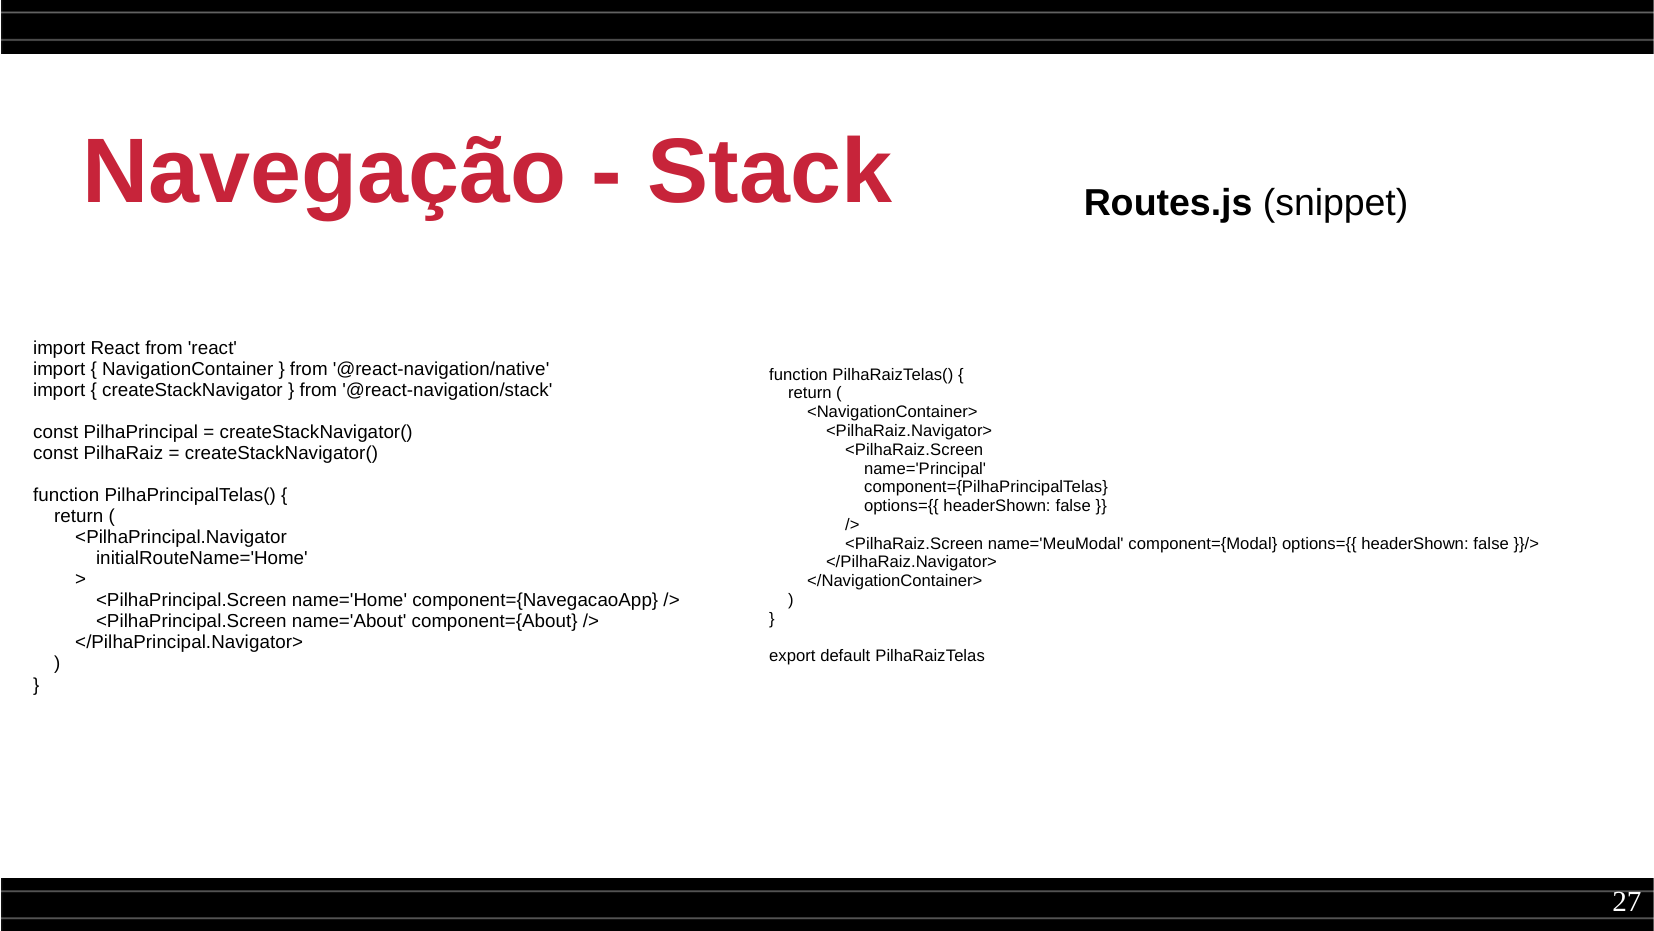

# Navegação - Stack
Routes.js (snippet)
import React from 'react'
import { NavigationContainer } from '@react-navigation/native'
import { createStackNavigator } from '@react-navigation/stack'
const PilhaPrincipal = createStackNavigator()
const PilhaRaiz = createStackNavigator()
function PilhaPrincipalTelas() {
 return (
 <PilhaPrincipal.Navigator
 initialRouteName='Home'
 >
 <PilhaPrincipal.Screen name='Home' component={NavegacaoApp} />
 <PilhaPrincipal.Screen name='About' component={About} />
 </PilhaPrincipal.Navigator>
 )
}
function PilhaRaizTelas() {
 return (
 <NavigationContainer>
 <PilhaRaiz.Navigator>
 <PilhaRaiz.Screen
 name='Principal'
 component={PilhaPrincipalTelas}
 options={{ headerShown: false }}
 />
 <PilhaRaiz.Screen name='MeuModal' component={Modal} options={{ headerShown: false }}/>
 </PilhaRaiz.Navigator>
 </NavigationContainer>
 )
}
export default PilhaRaizTelas